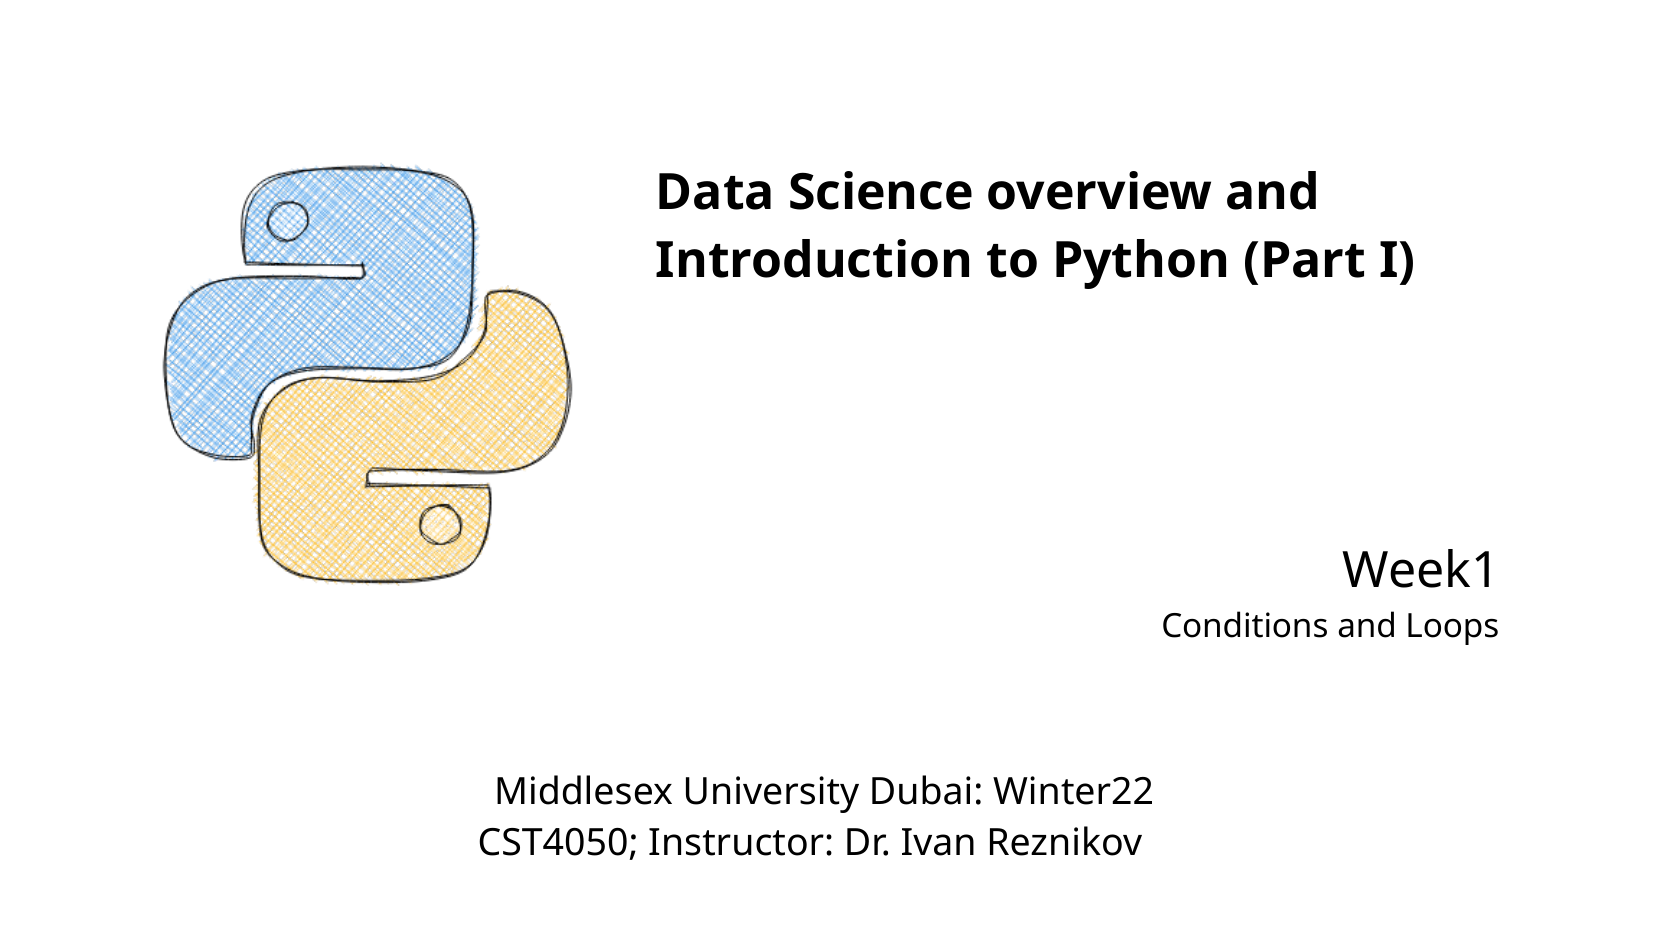

Data Science overview and Introduction to Python (Part I)
Week1
Conditions and Loops
 Middlesex University Dubai: Winter22
CST4050; Instructor: Dr. Ivan Reznikov